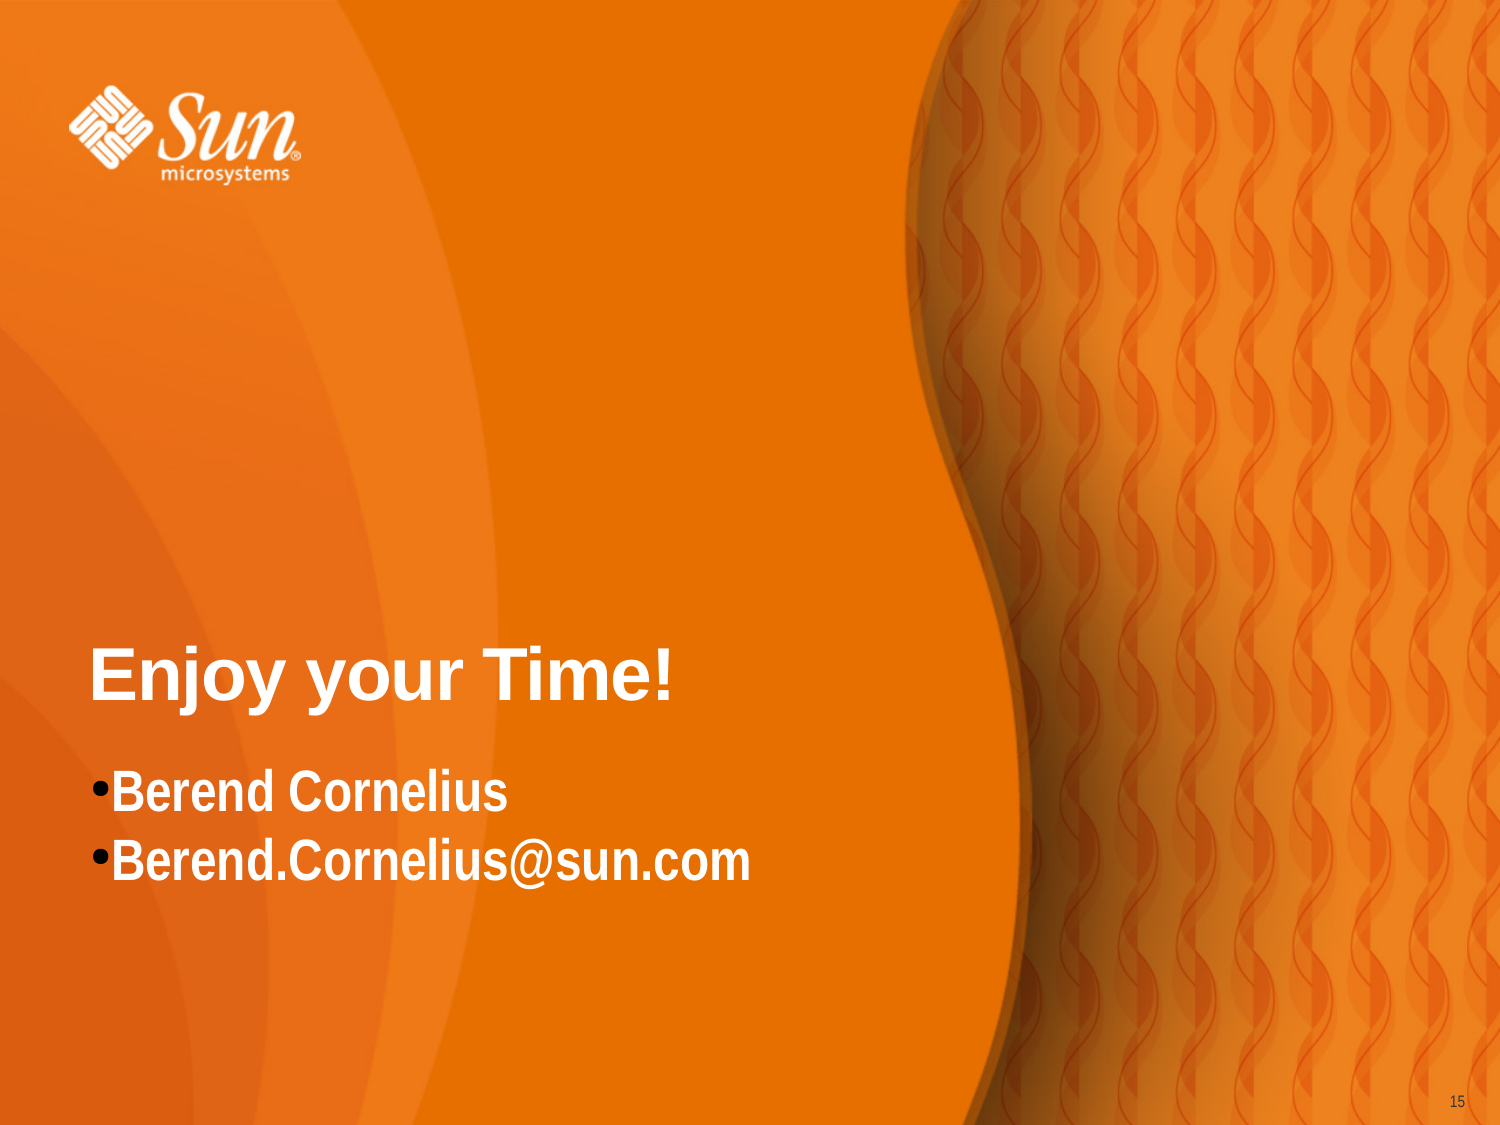

# Enjoy your Time!
Berend Cornelius
Berend.Cornelius@sun.com